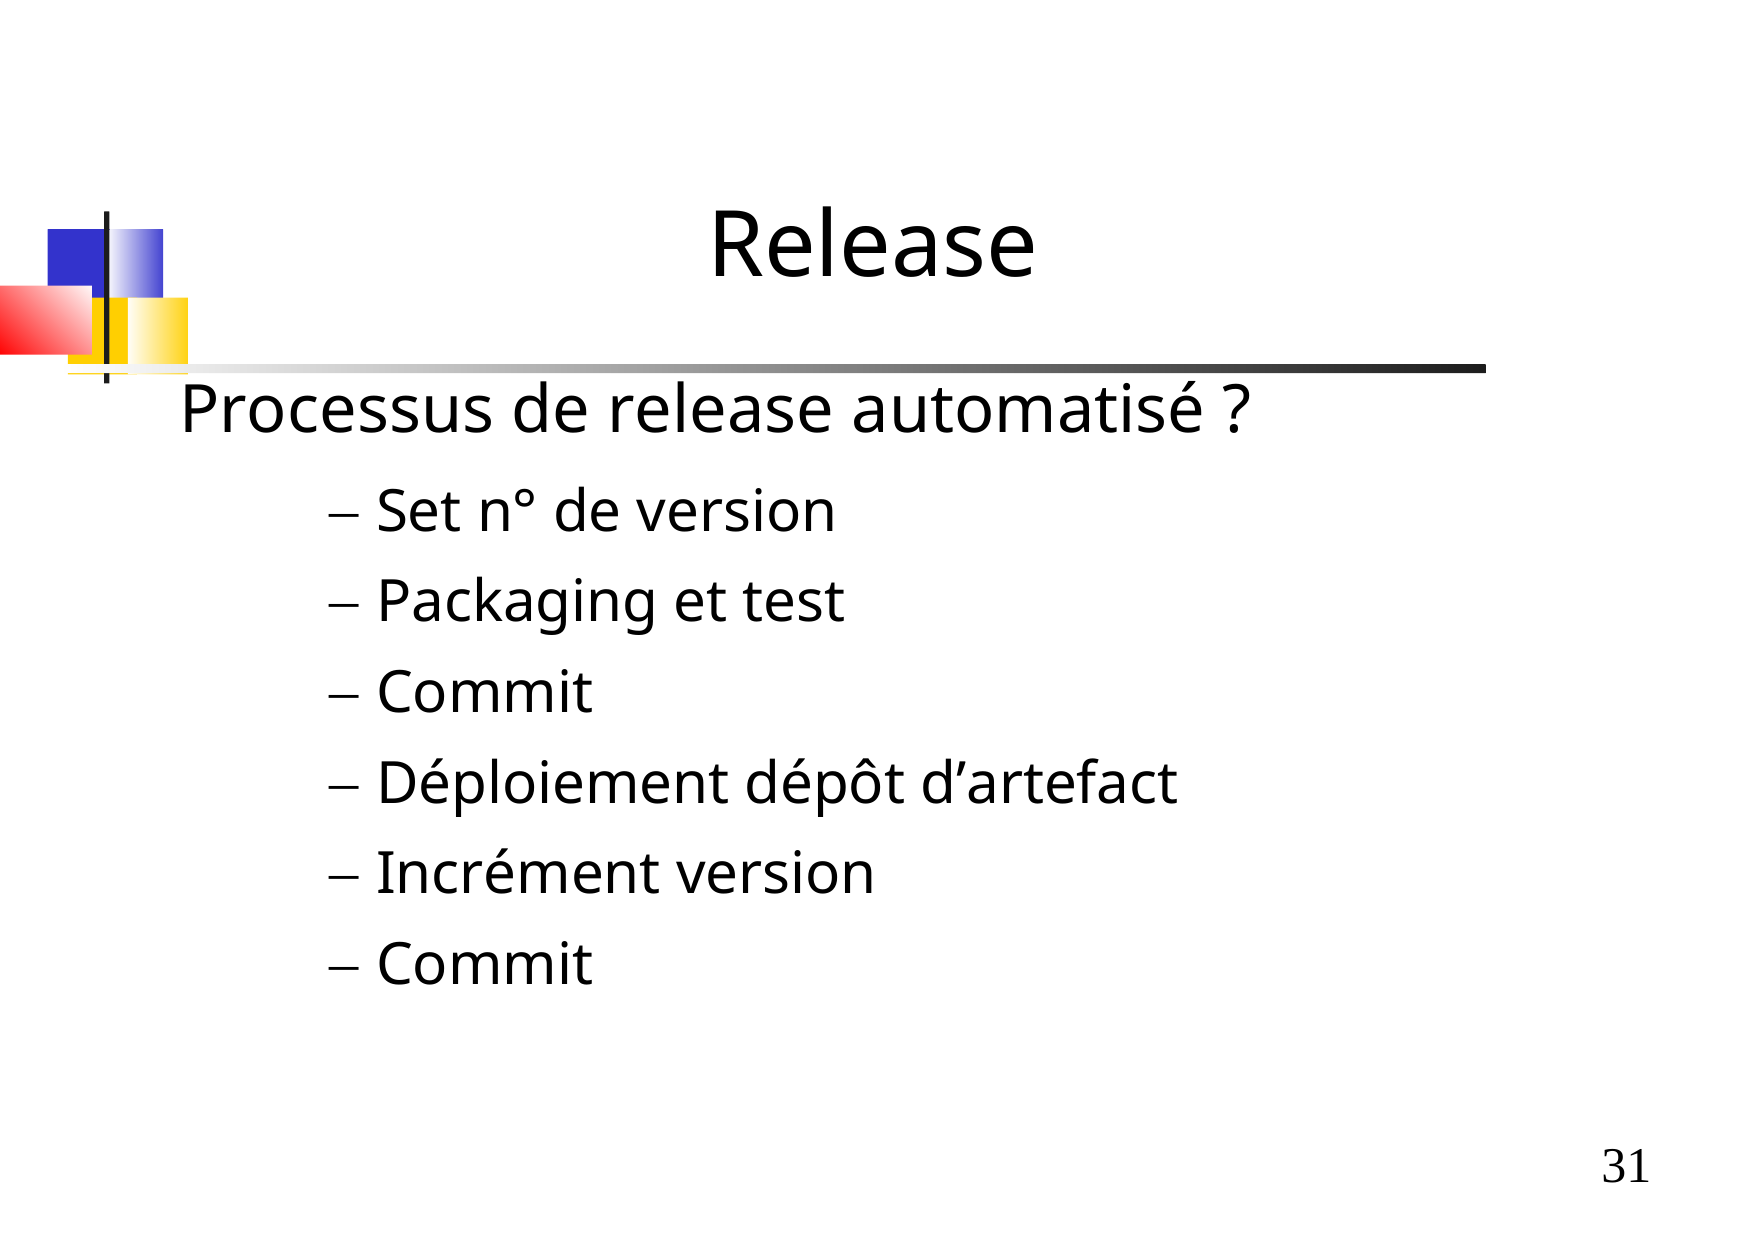

# Release
Processus de release automatisé ?
Set n° de version
Packaging et test
Commit
Déploiement dépôt d’artefact
Incrément version
Commit